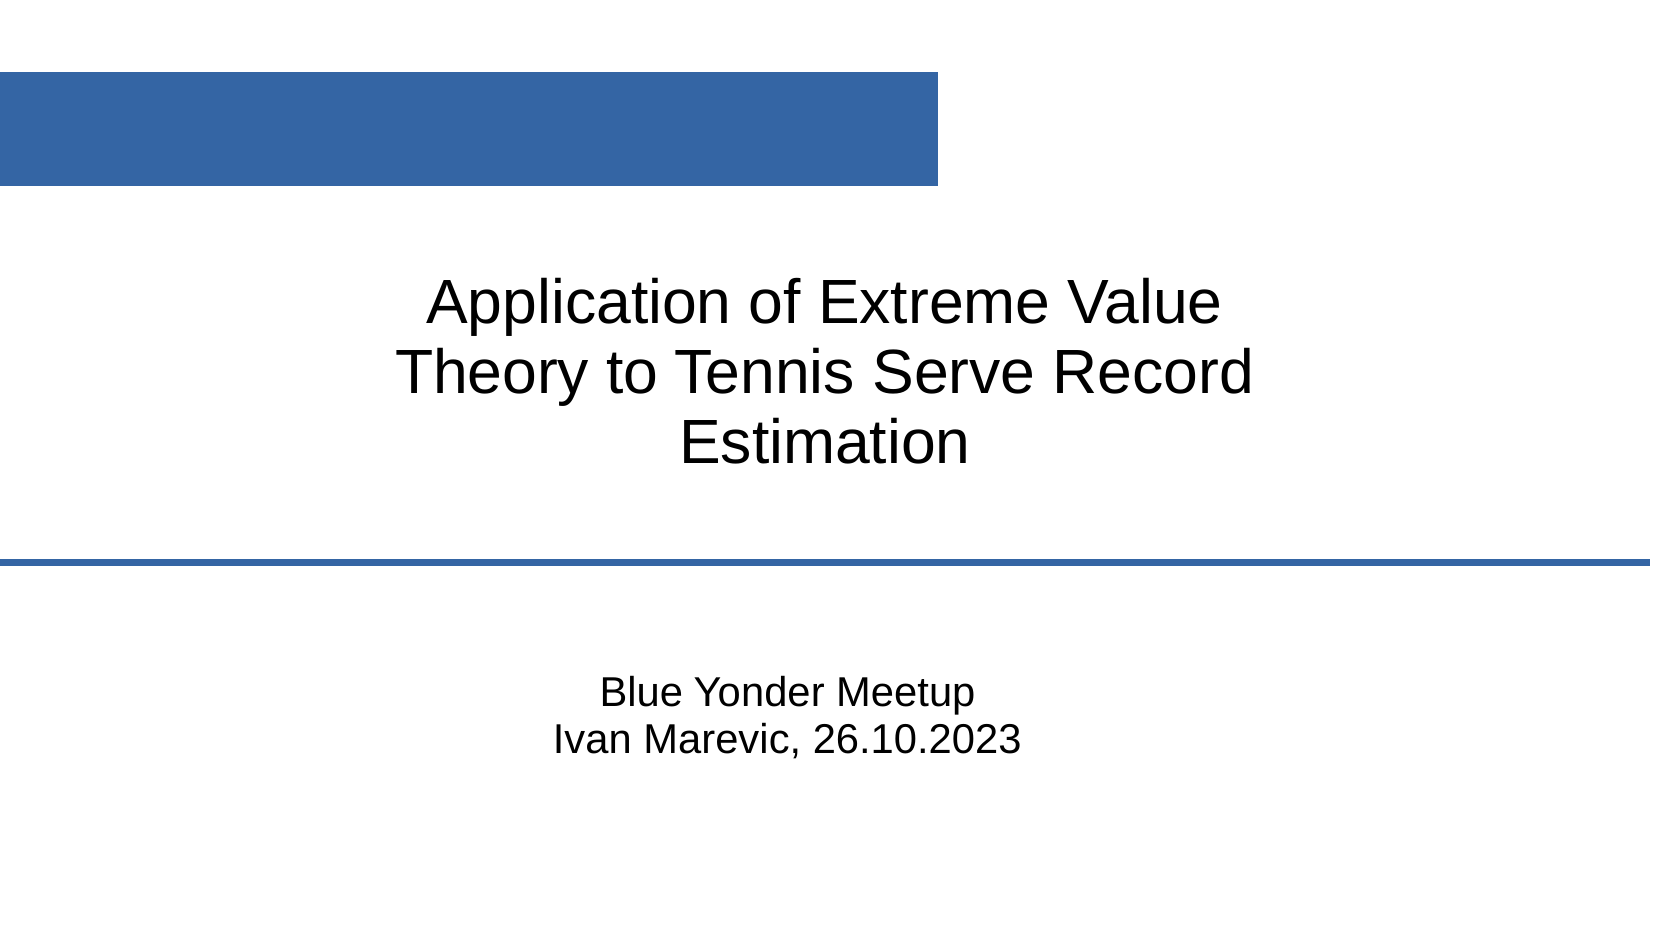

# Application of Extreme Value Theory to Tennis Serve Record Estimation
Blue Yonder Meetup
Ivan Marevic, 26.10.2023